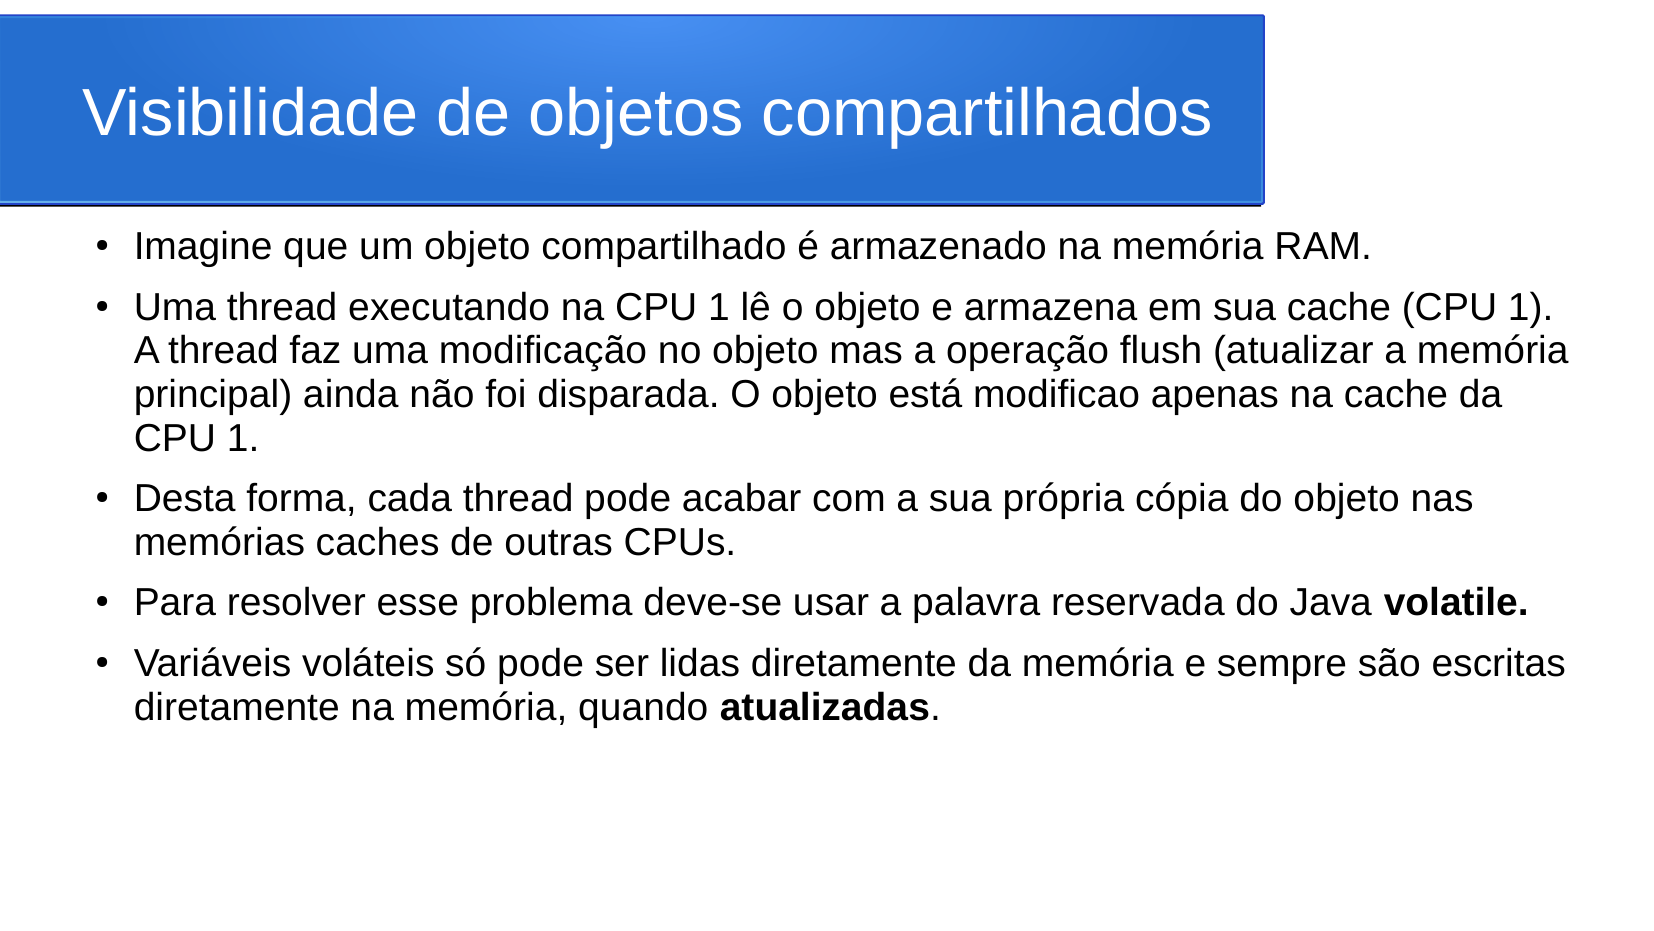

# Visibilidade de objetos compartilhados
Imagine que um objeto compartilhado é armazenado na memória RAM.
Uma thread executando na CPU 1 lê o objeto e armazena em sua cache (CPU 1). A thread faz uma modificação no objeto mas a operação flush (atualizar a memória principal) ainda não foi disparada. O objeto está modificao apenas na cache da CPU 1.
Desta forma, cada thread pode acabar com a sua própria cópia do objeto nas memórias caches de outras CPUs.
Para resolver esse problema deve-se usar a palavra reservada do Java volatile.
Variáveis voláteis só pode ser lidas diretamente da memória e sempre são escritas diretamente na memória, quando atualizadas.